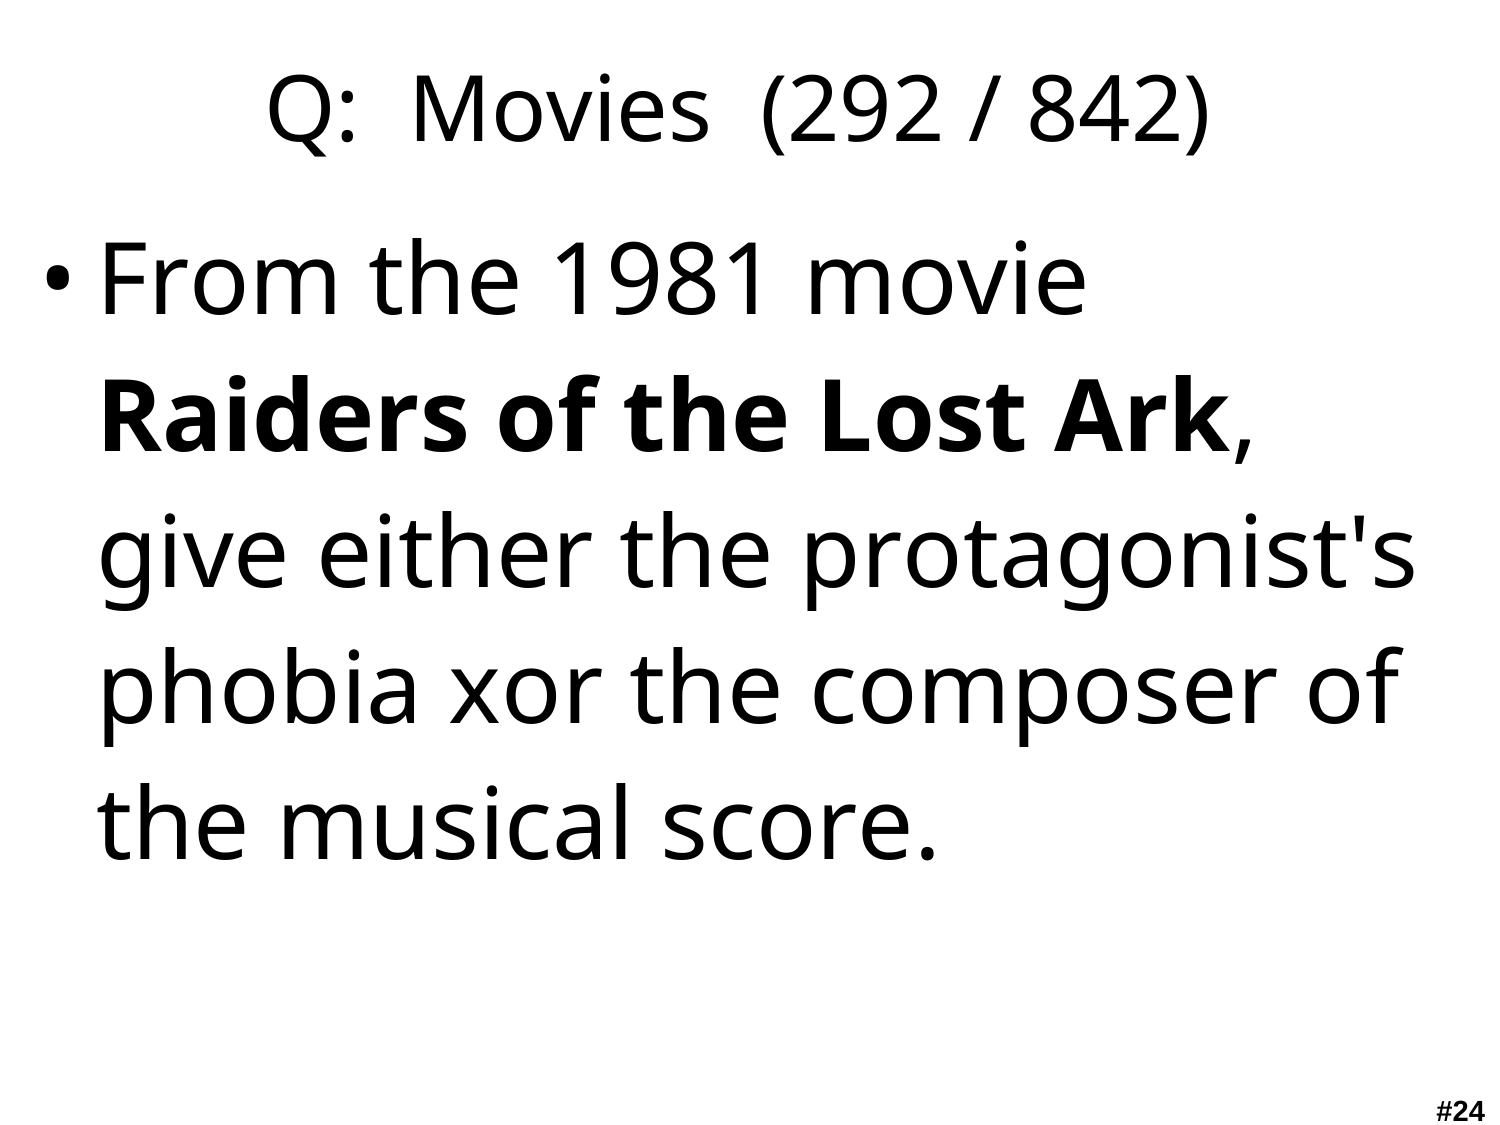

# Q: Movies (292 / 842)
From the 1981 movie Raiders of the Lost Ark, give either the protagonist's phobia xor the composer of the musical score.
24